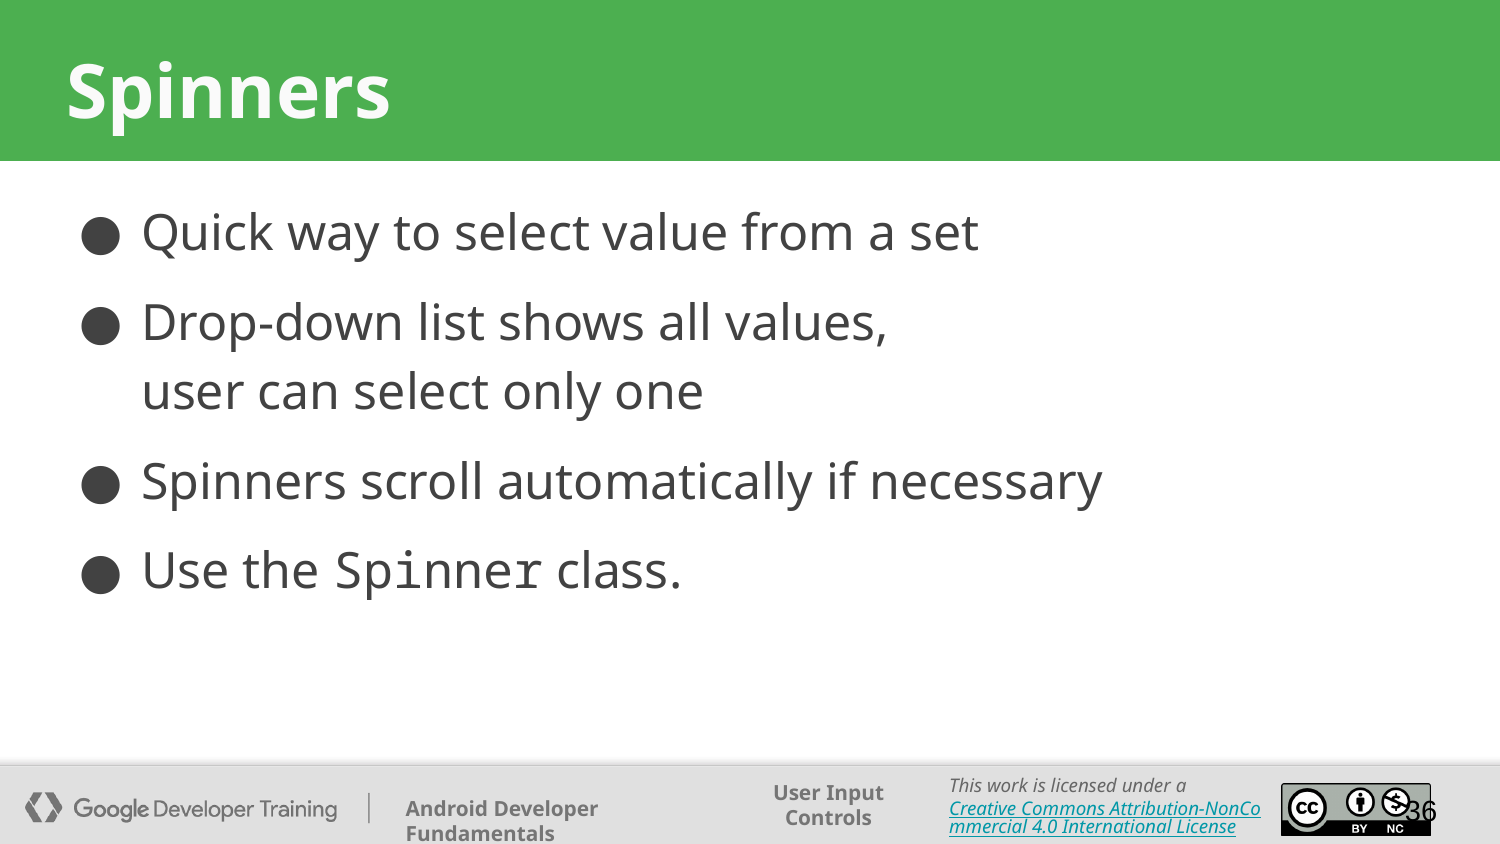

# Spinners
Quick way to select value from a set
Drop-down list shows all values,
user can select only one
Spinners scroll automatically if necessary
Use the Spinner class.